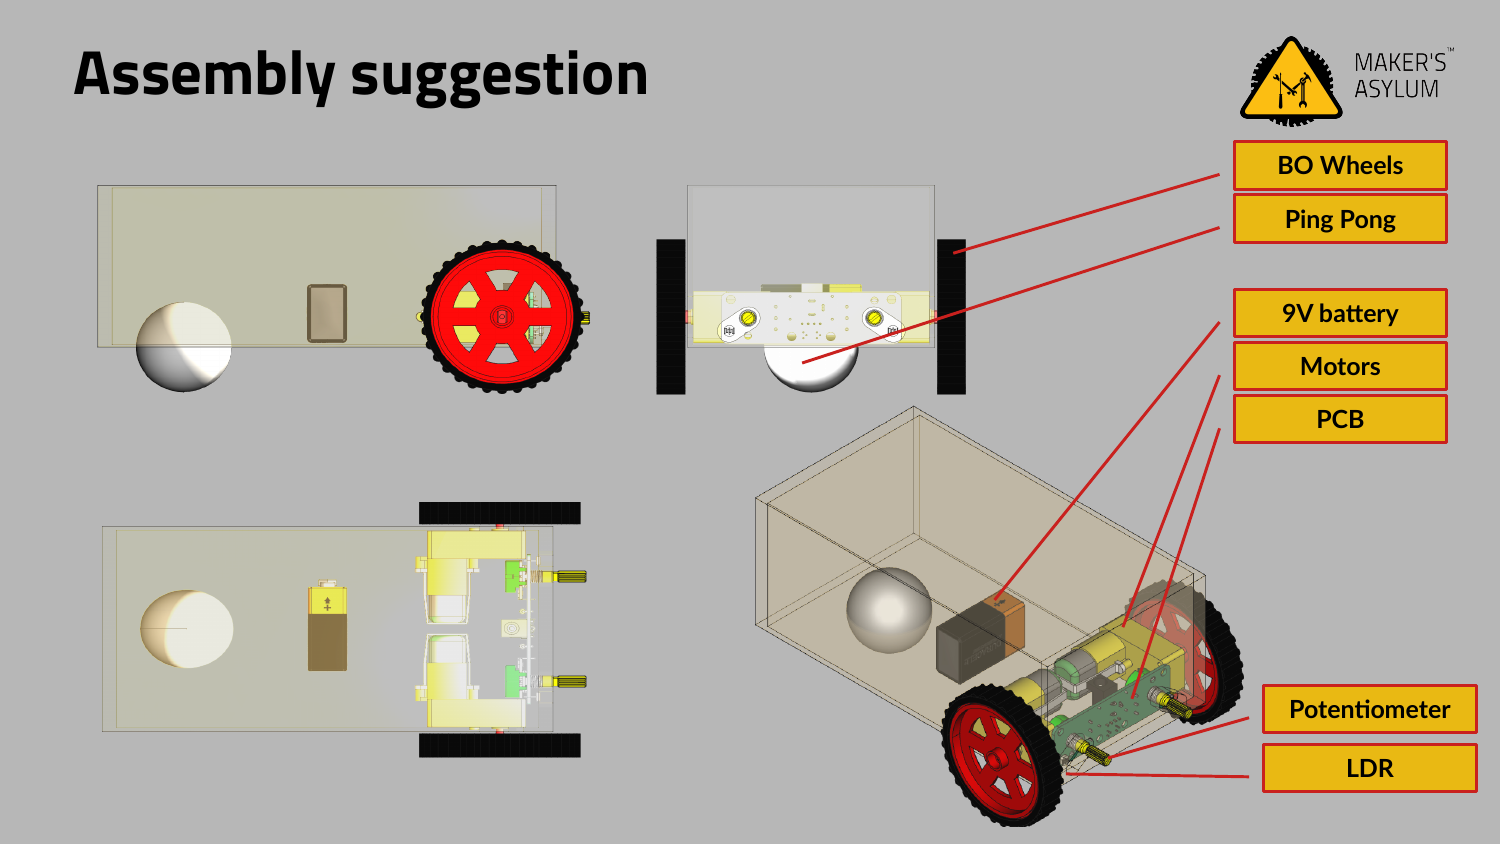

Assembly suggestion
BO Wheels
Ping Pong
9V battery
Motors
PCB
Potentiometer
LDR